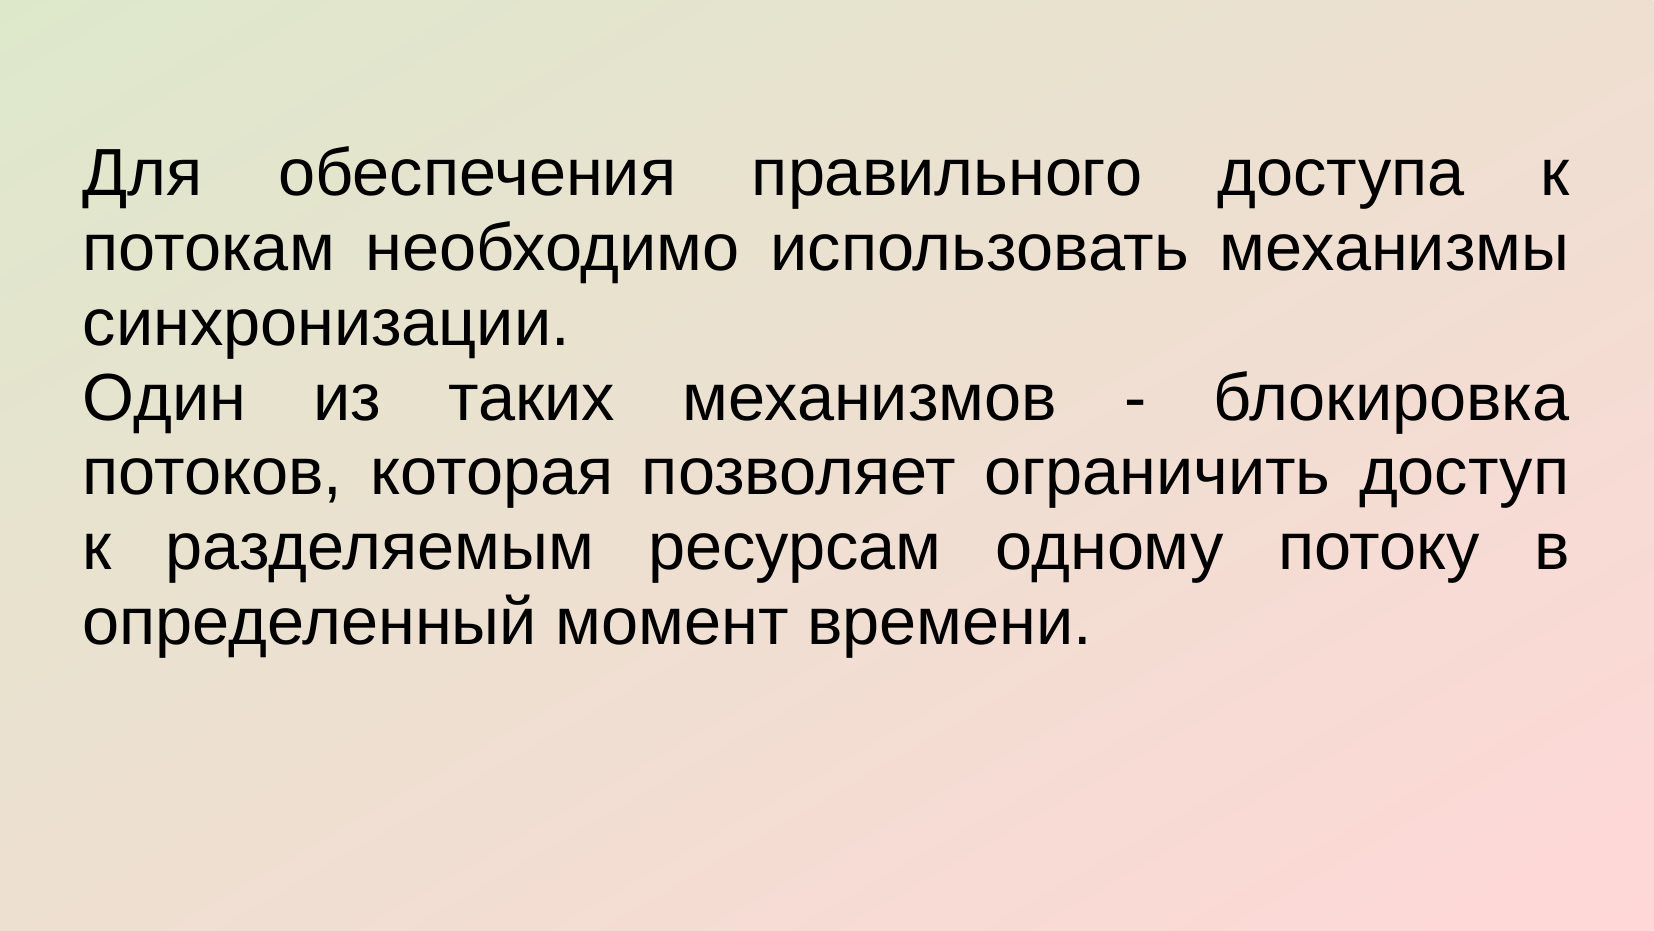

# Для обеспечения правильного доступа к потокам необходимо использовать механизмы синхронизации.
Один из таких механизмов - блокировка потоков, которая позволяет ограничить доступ к разделяемым ресурсам одному потоку в определенный момент времени.